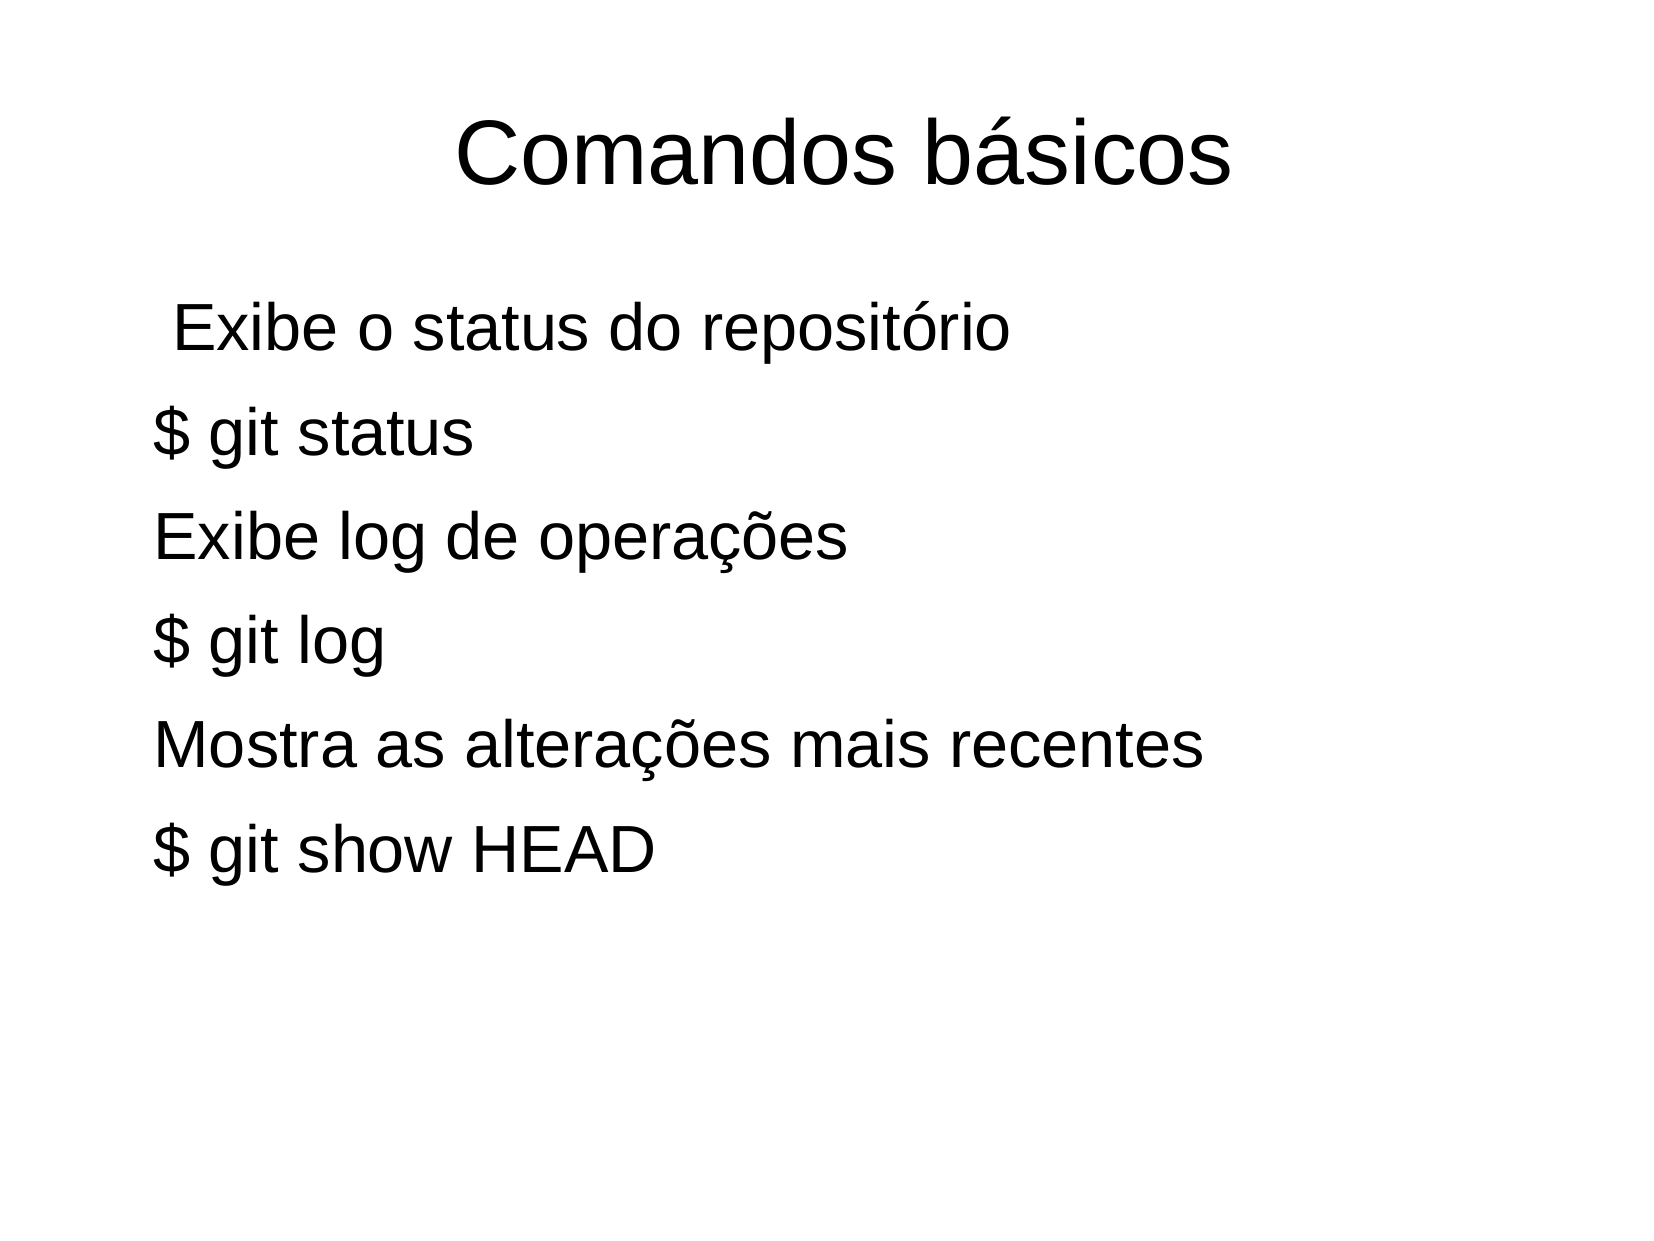

# Comandos básicos
 Exibe o status do repositório
$ git status
Exibe log de operações
$ git log
Mostra as alterações mais recentes
$ git show HEAD